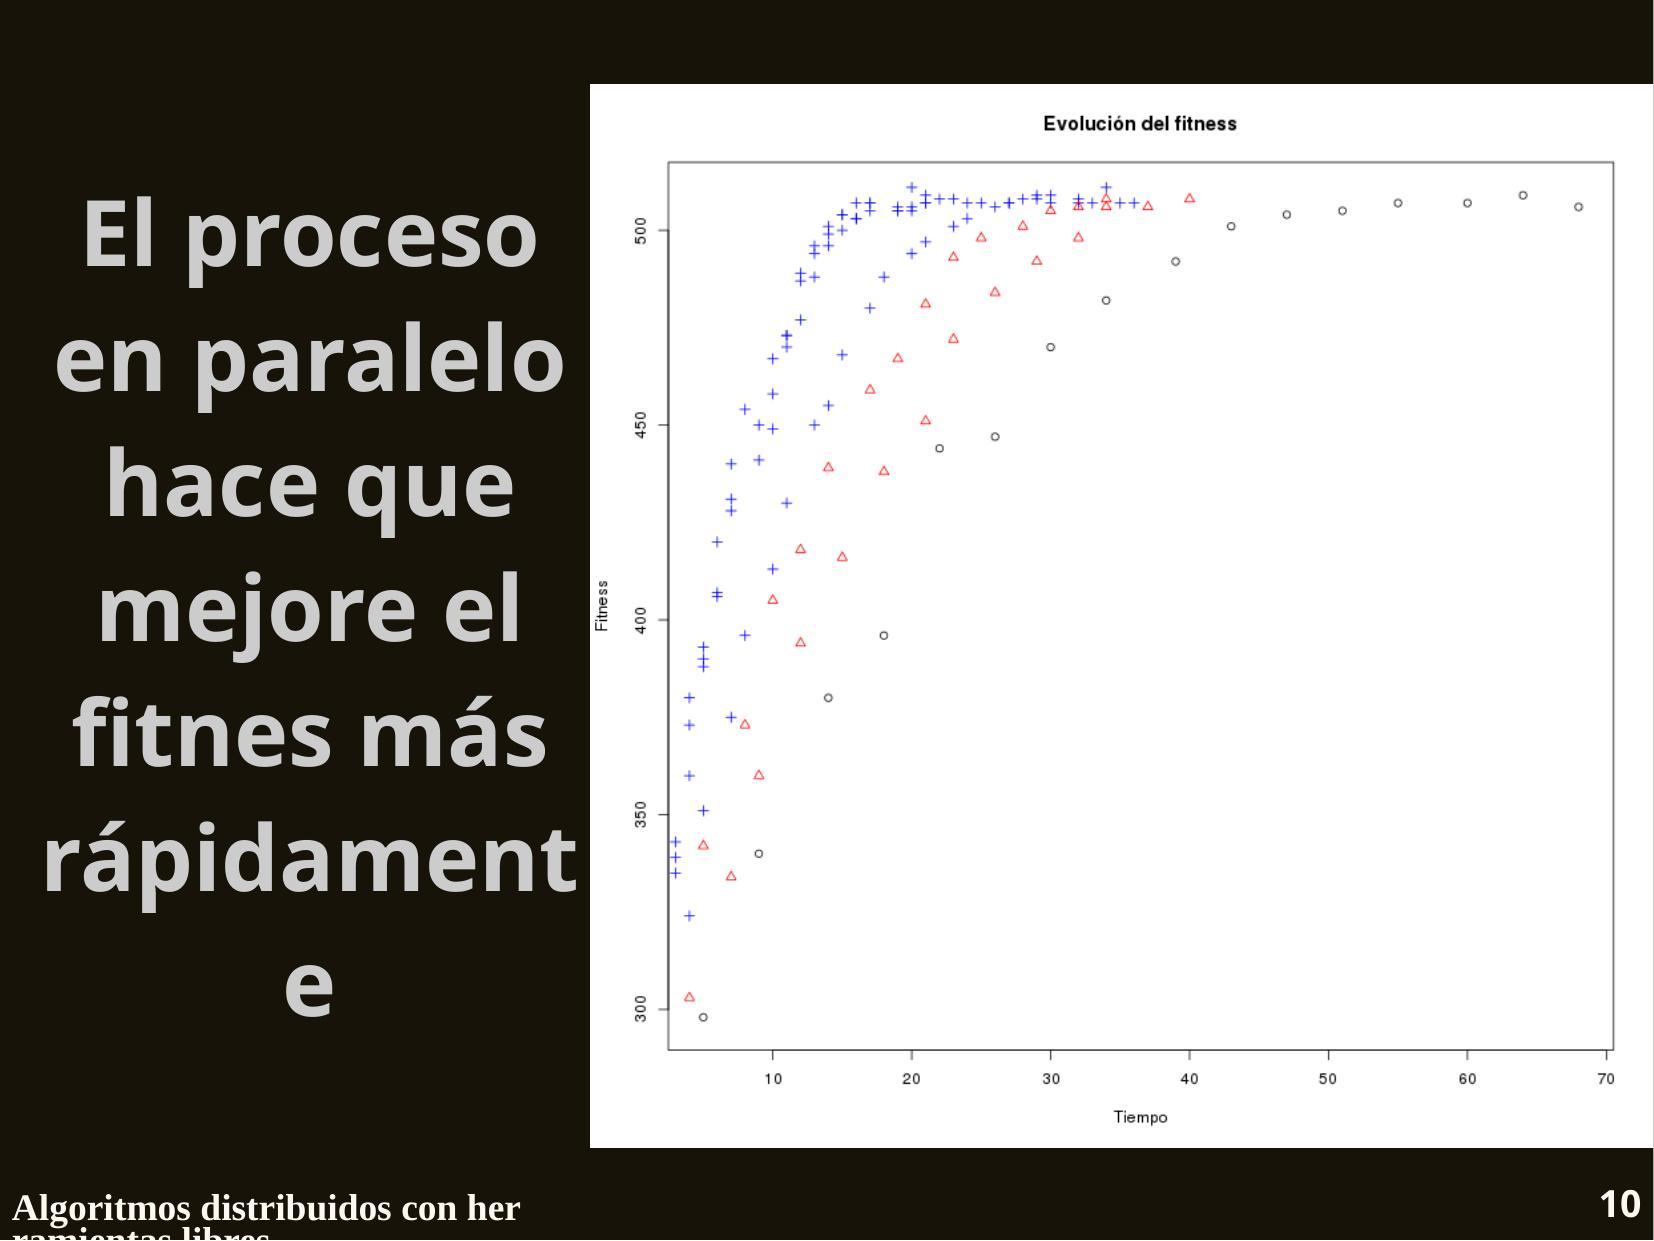

# El proceso en paralelo hace que mejore el fitnes más rápidamente
Algoritmos distribuidos con herramientas libres
10